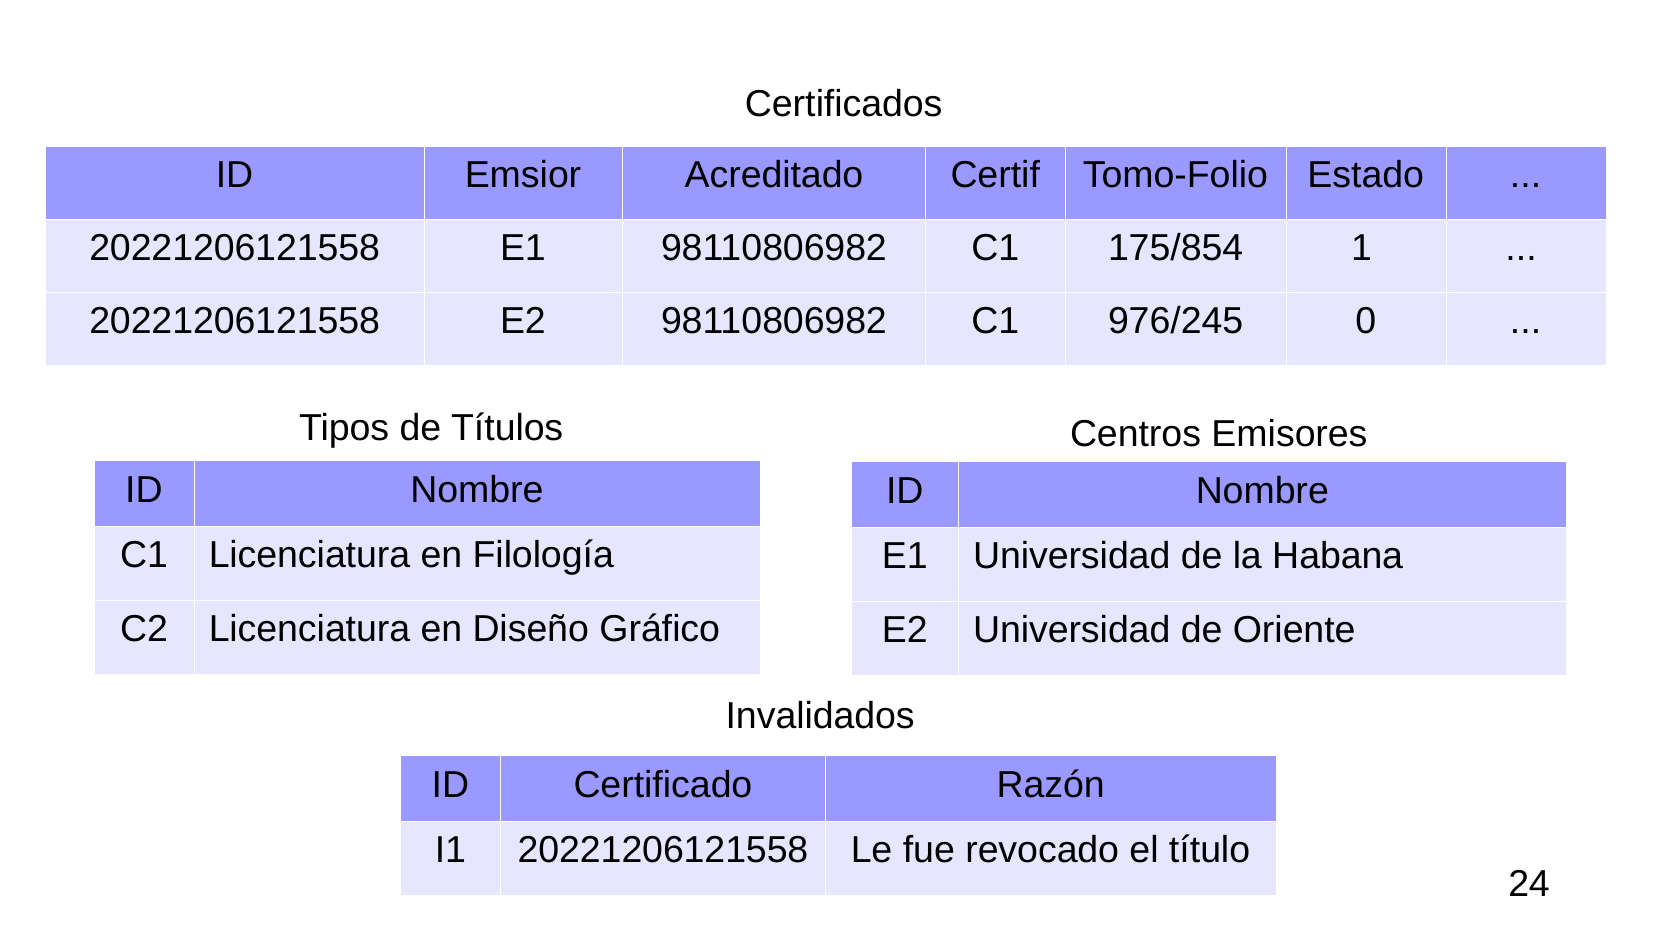

Certificados
| ID | Emsior | Acreditado | Certif | Tomo-Folio | Estado | ... |
| --- | --- | --- | --- | --- | --- | --- |
| 20221206121558 | E1 | 98110806982 | C1 | 175/854 | 1 | ... |
| 20221206121558 | E2 | 98110806982 | C1 | 976/245 | 0 | ... |
Tipos de Títulos
Centros Emisores
| ID | Nombre |
| --- | --- |
| C1 | Licenciatura en Filología |
| C2 | Licenciatura en Diseño Gráfico |
| ID | Nombre |
| --- | --- |
| E1 | Universidad de la Habana |
| E2 | Universidad de Oriente |
Invalidados
| ID | Certificado | Razón |
| --- | --- | --- |
| I1 | 20221206121558 | Le fue revocado el título |